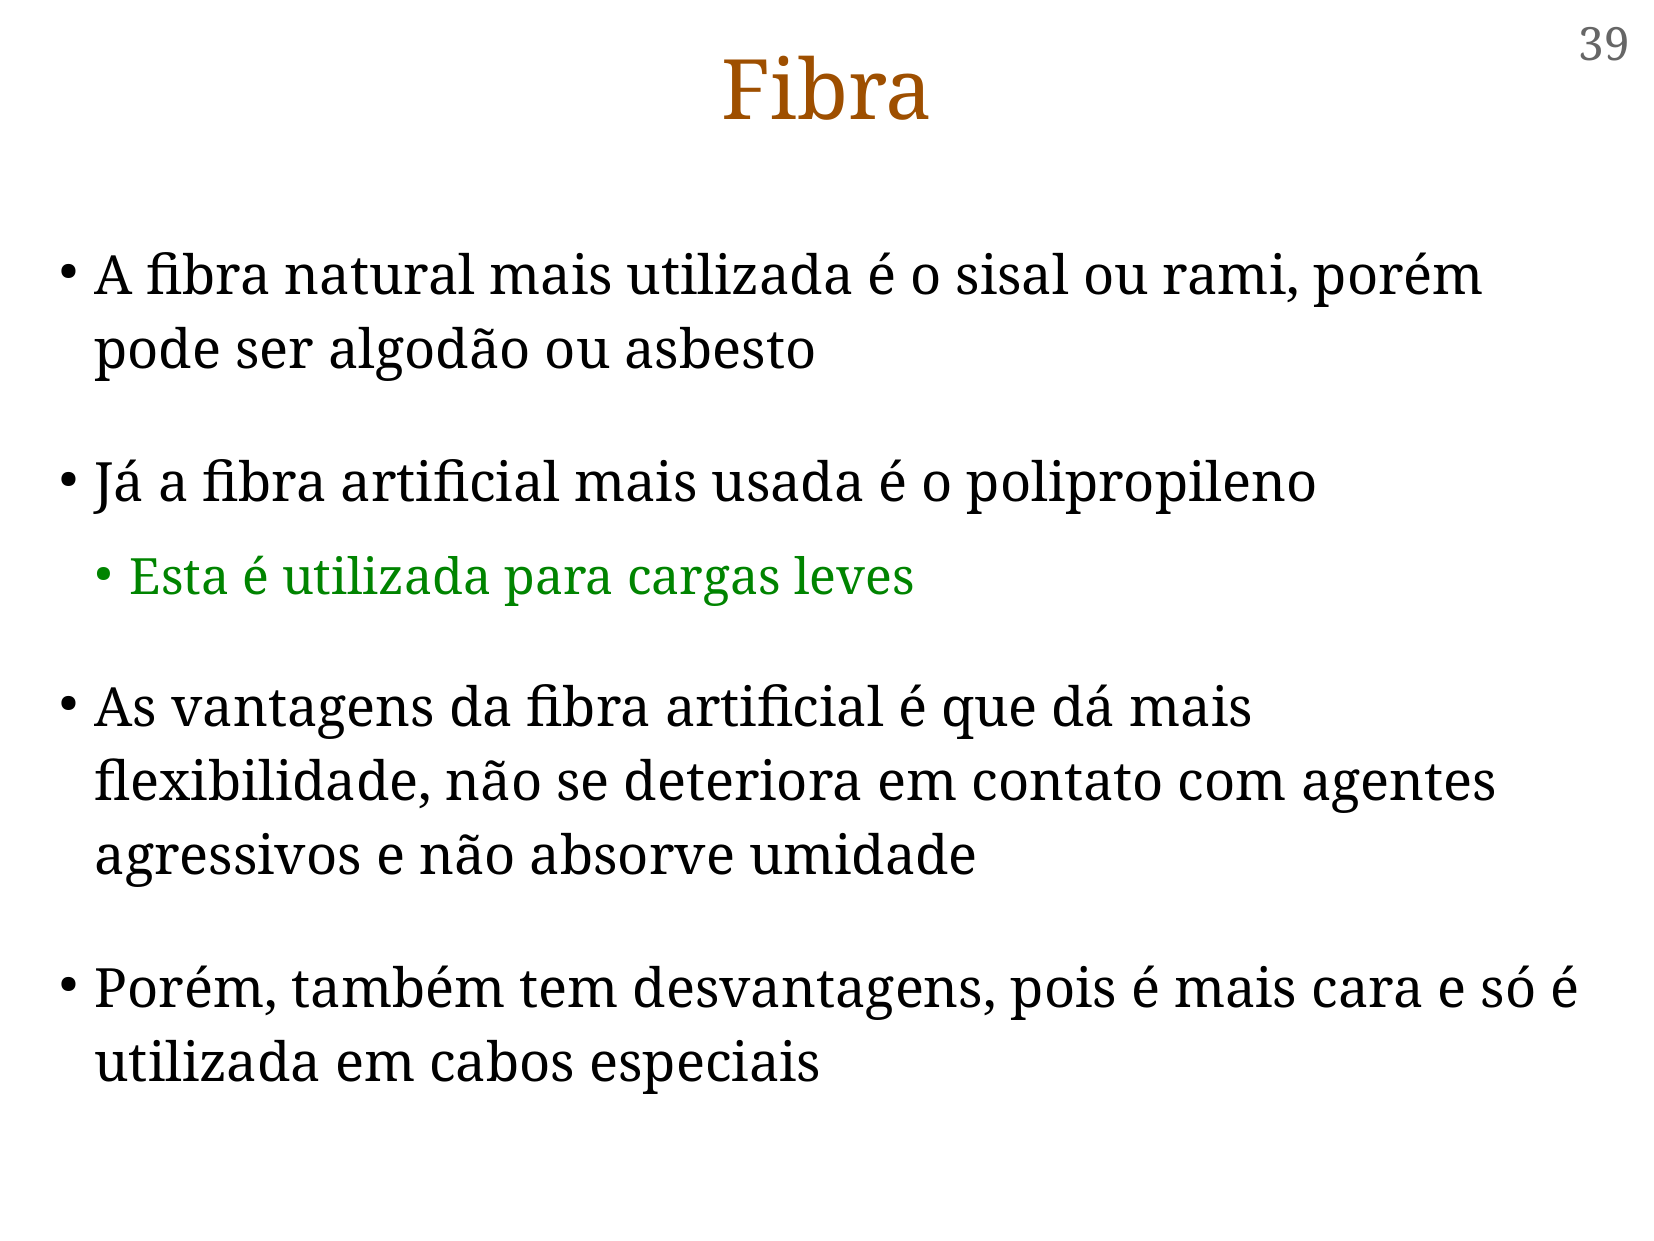

39
# Fibra
A fibra natural mais utilizada é o sisal ou rami, porém pode ser algodão ou asbesto
Já a fibra artificial mais usada é o polipropileno
Esta é utilizada para cargas leves
As vantagens da fibra artificial é que dá mais flexibilidade, não se deteriora em contato com agentes agressivos e não absorve umidade
Porém, também tem desvantagens, pois é mais cara e só é utilizada em cabos especiais